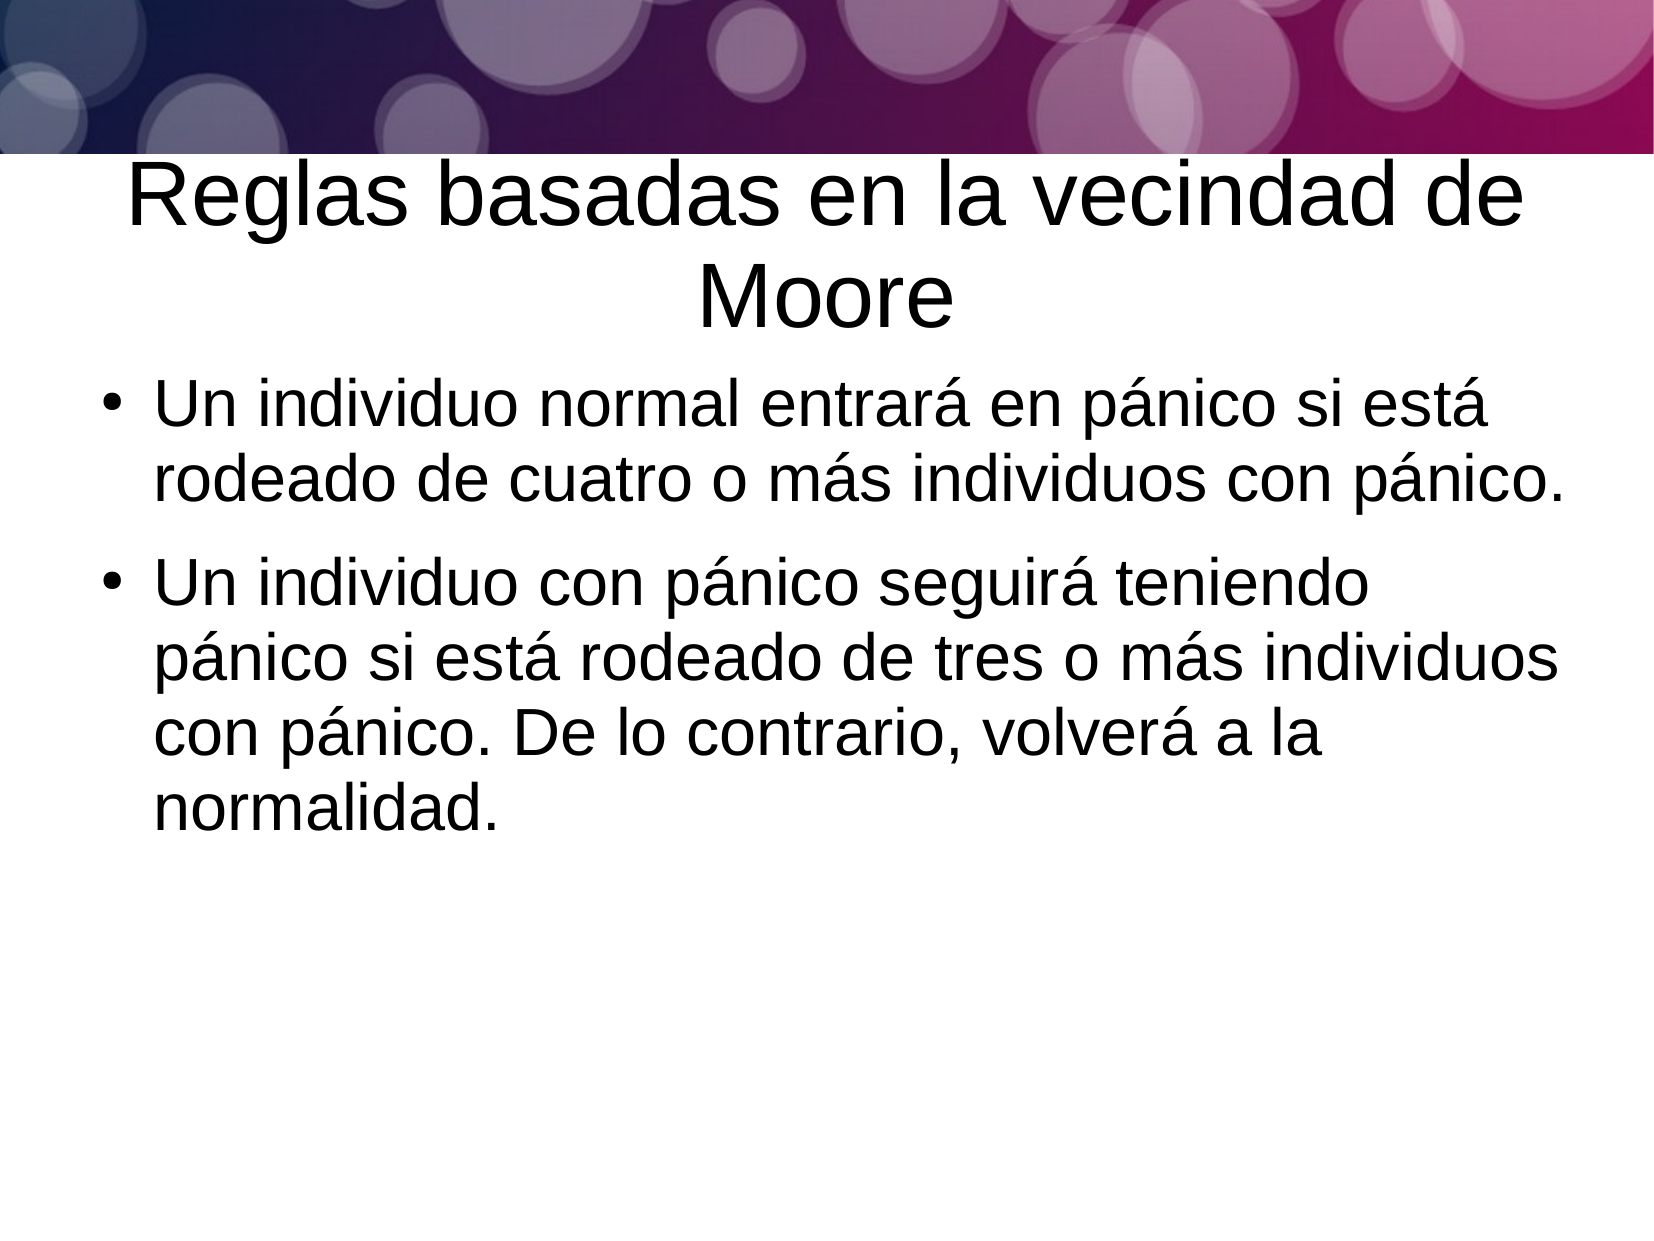

# Reglas basadas en la vecindad de Moore
Un individuo normal entrará en pánico si está rodeado de cuatro o más individuos con pánico.
Un individuo con pánico seguirá teniendo pánico si está rodeado de tres o más individuos con pánico. De lo contrario, volverá a la normalidad.